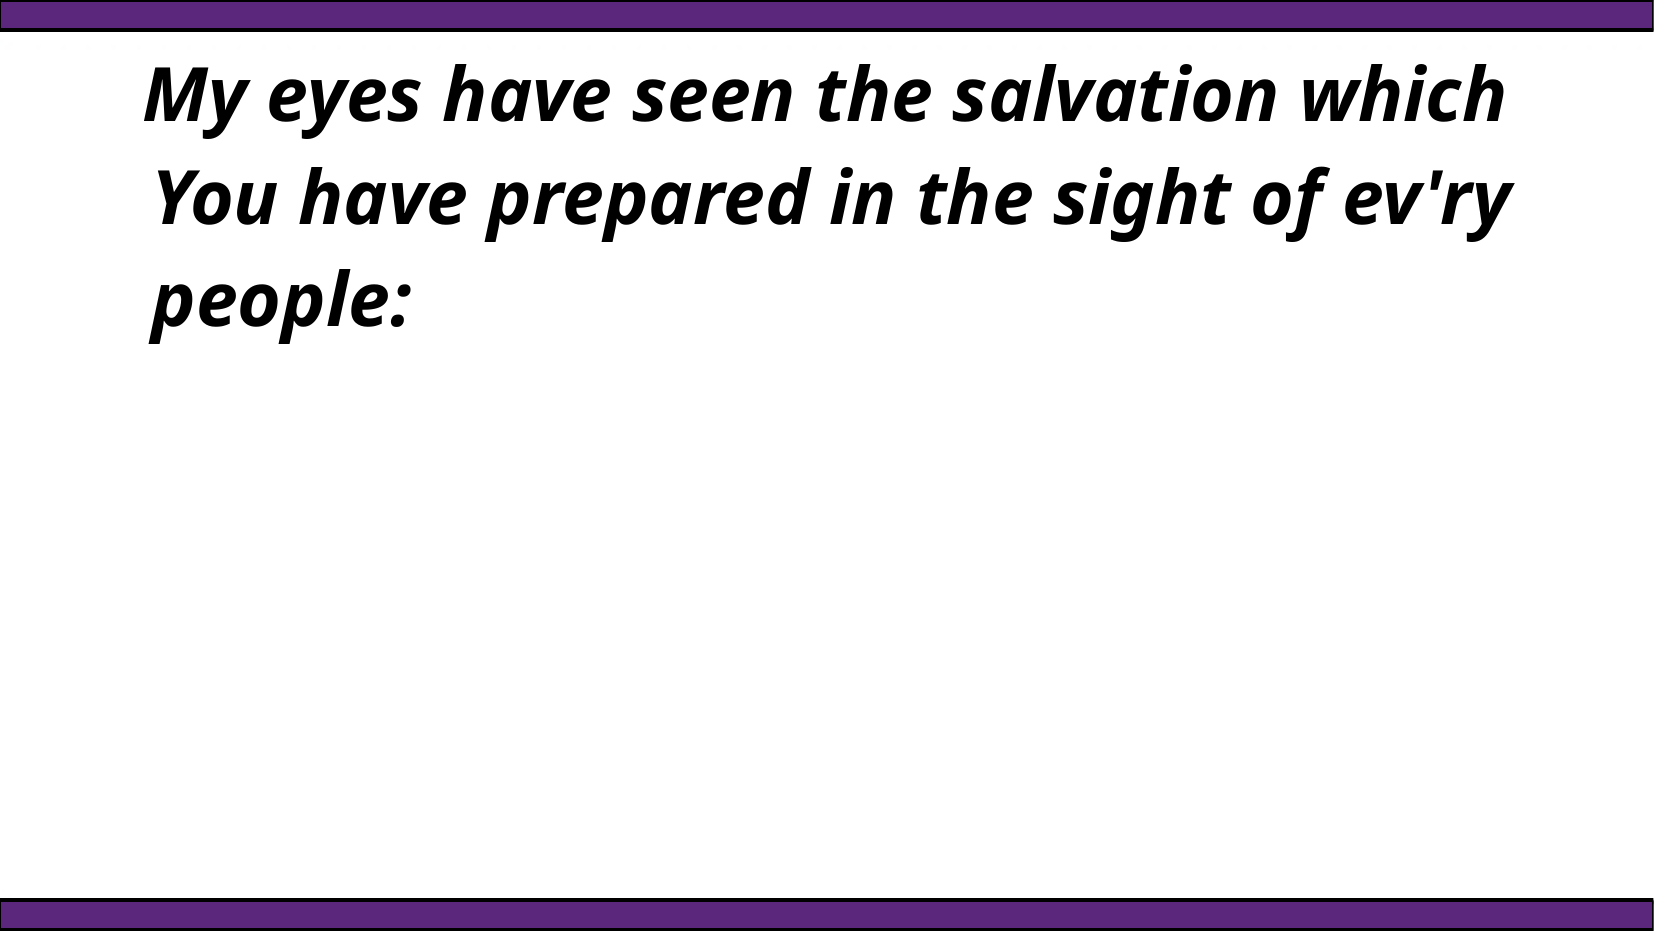

My eyes have seen the salvation which
 You have prepared in the sight of ev'ry
 people: